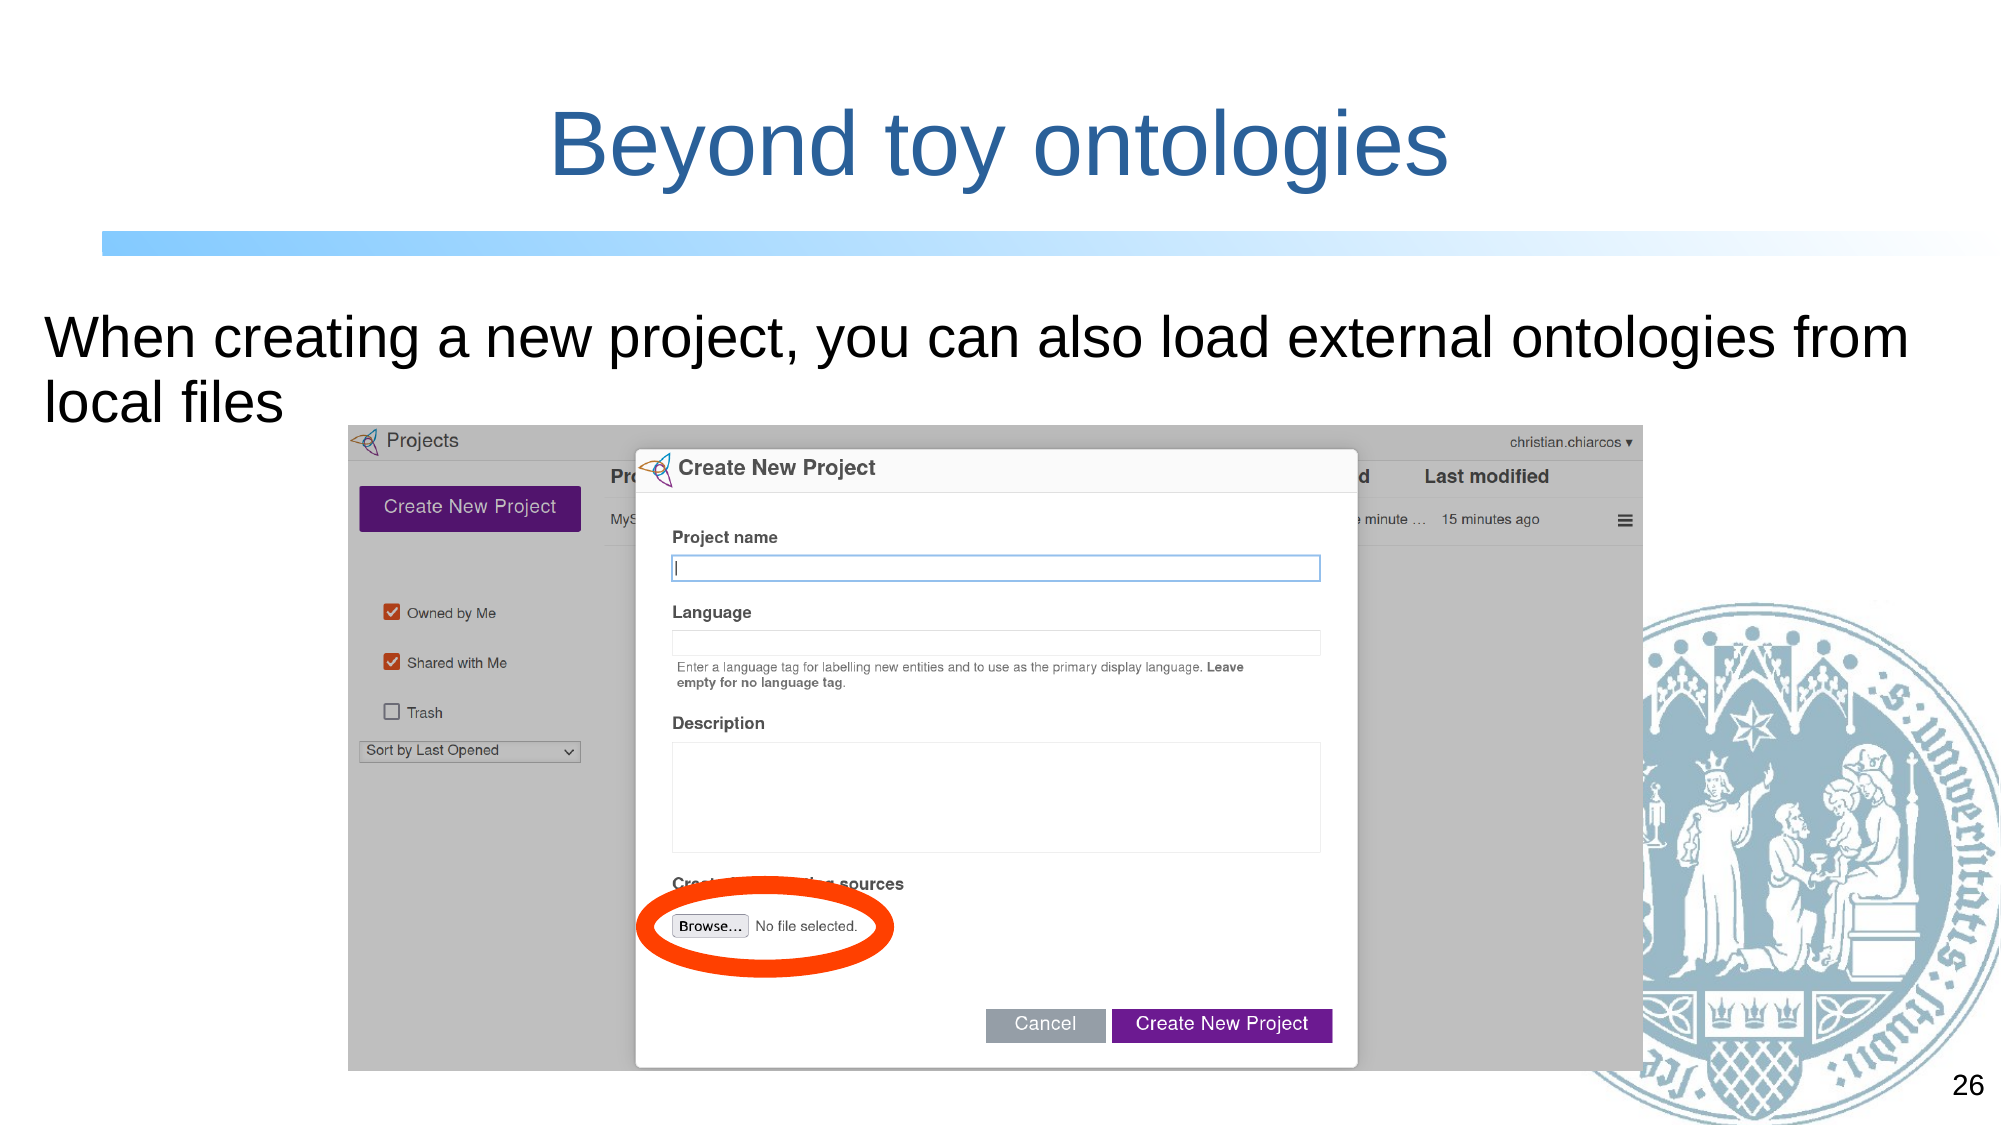

# Beyond toy ontologies
When creating a new project, you can also load external ontologies from local files